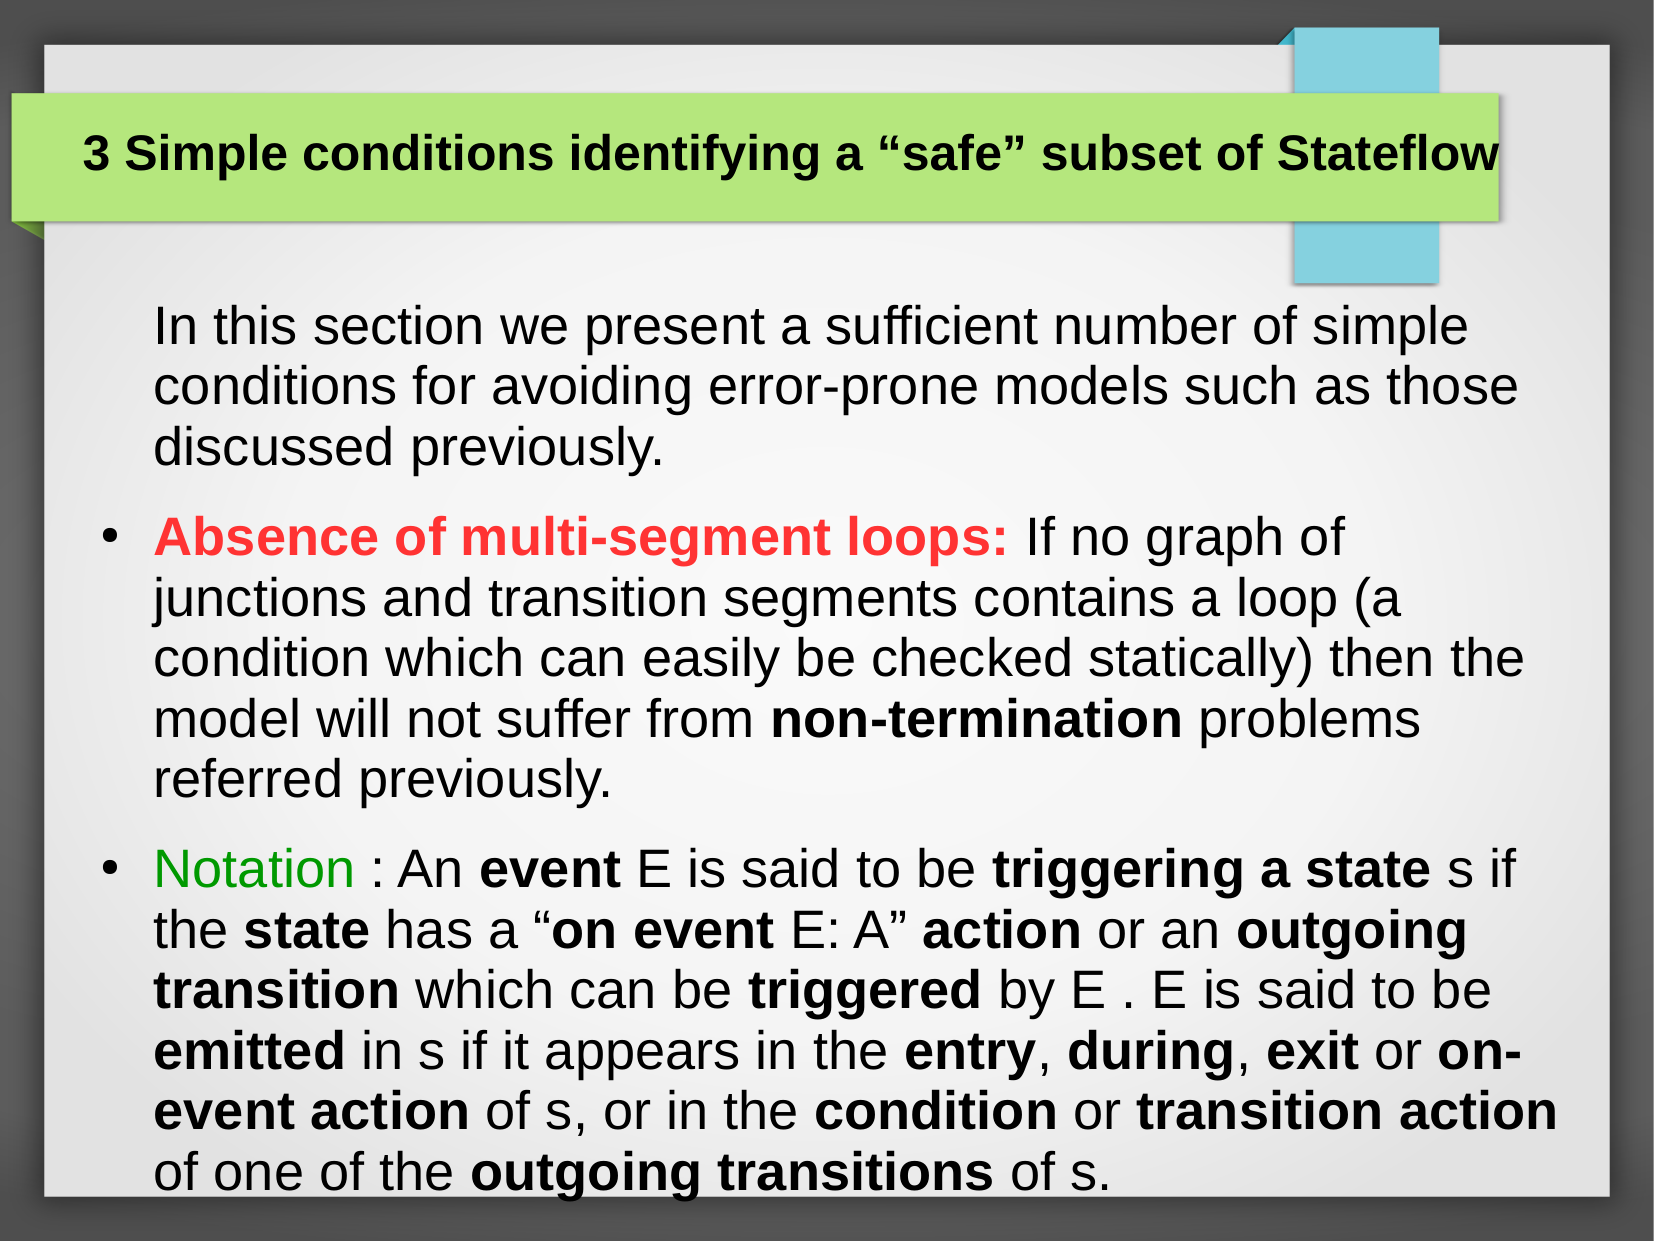

# 3 Simple conditions identifying a “safe” subset of Stateflow
In this section we present a sufficient number of simple conditions for avoiding error-prone models such as those discussed previously.
Absence of multi-segment loops: If no graph of junctions and transition segments contains a loop (a condition which can easily be checked statically) then the model will not suffer from non-termination problems referred previously.
Notation : An event E is said to be triggering a state s if the state has a “on event E: A” action or an outgoing transition which can be triggered by E . E is said to be emitted in s if it appears in the entry, during, exit or on-event action of s, or in the condition or transition action of one of the outgoing transitions of s.